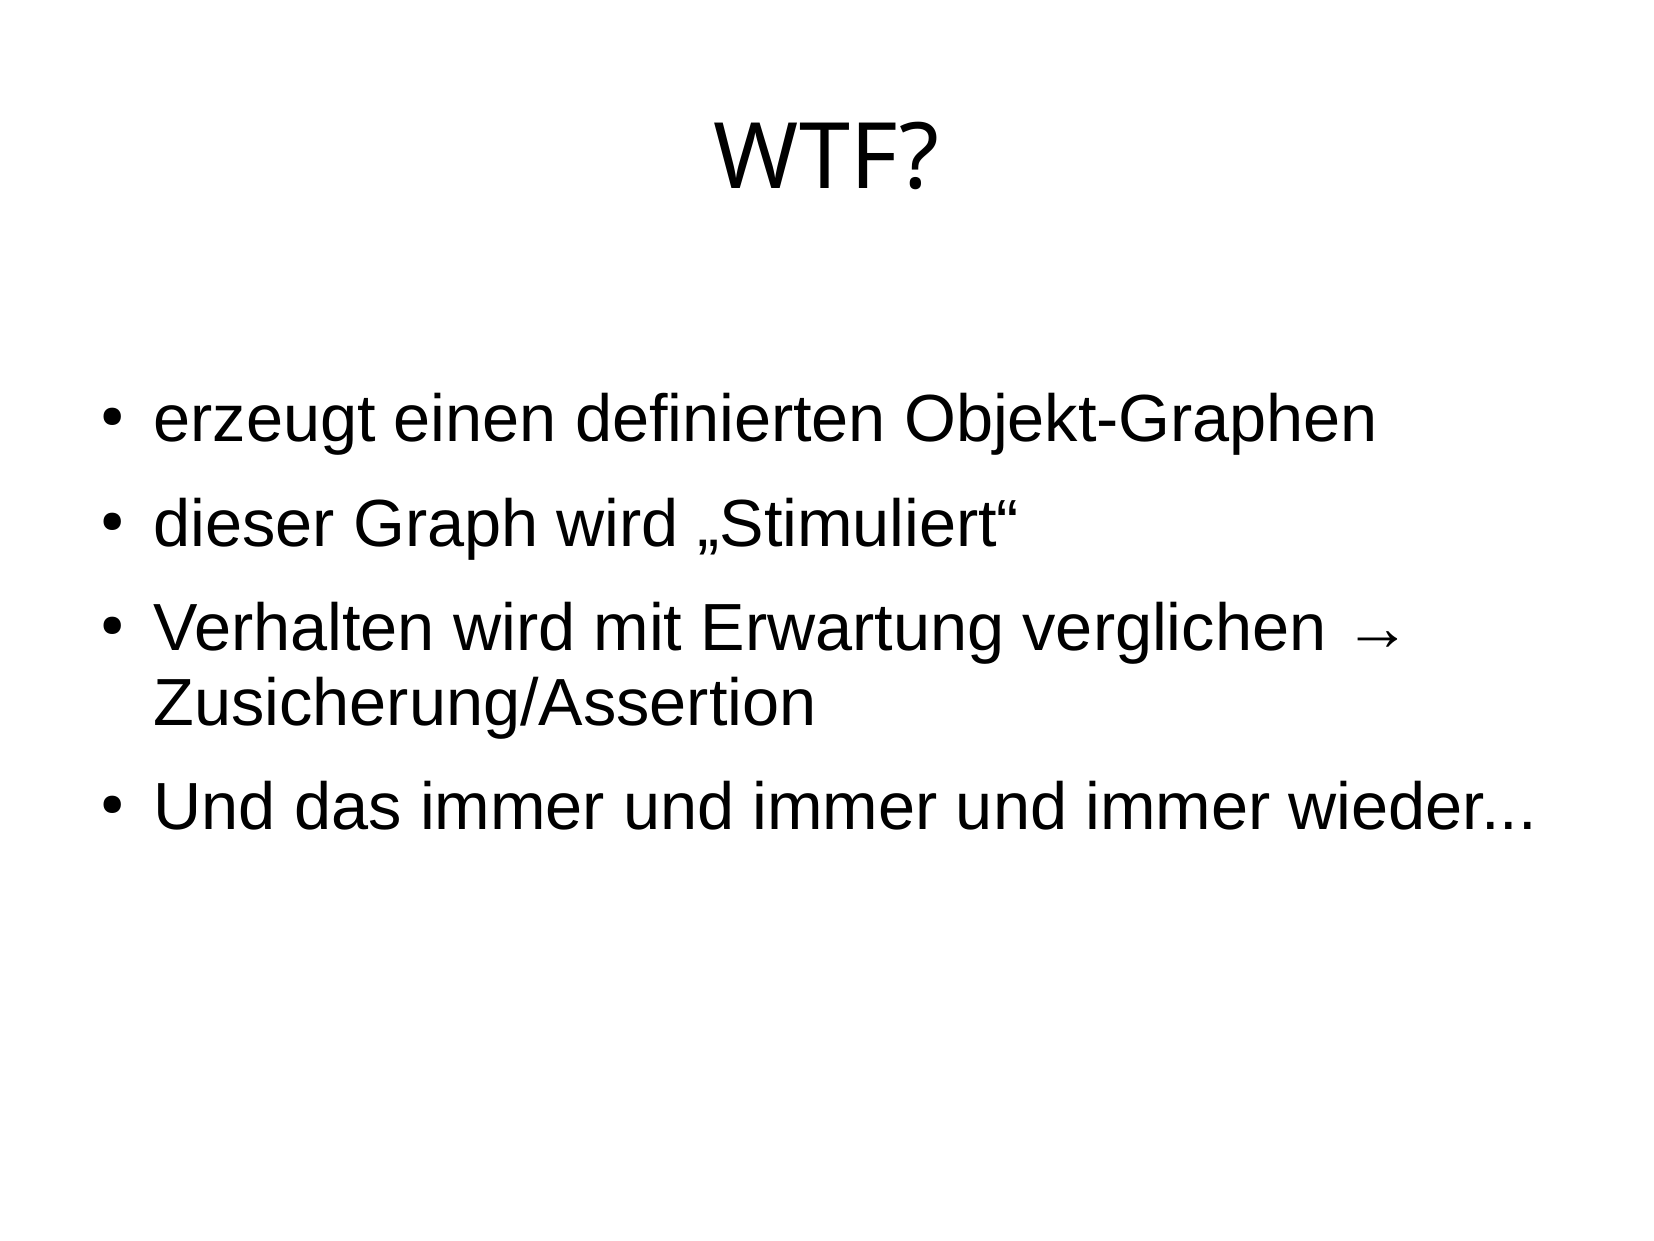

# WTF?
erzeugt einen definierten Objekt-Graphen
dieser Graph wird „Stimuliert“
Verhalten wird mit Erwartung verglichen → Zusicherung/Assertion
Und das immer und immer und immer wieder...